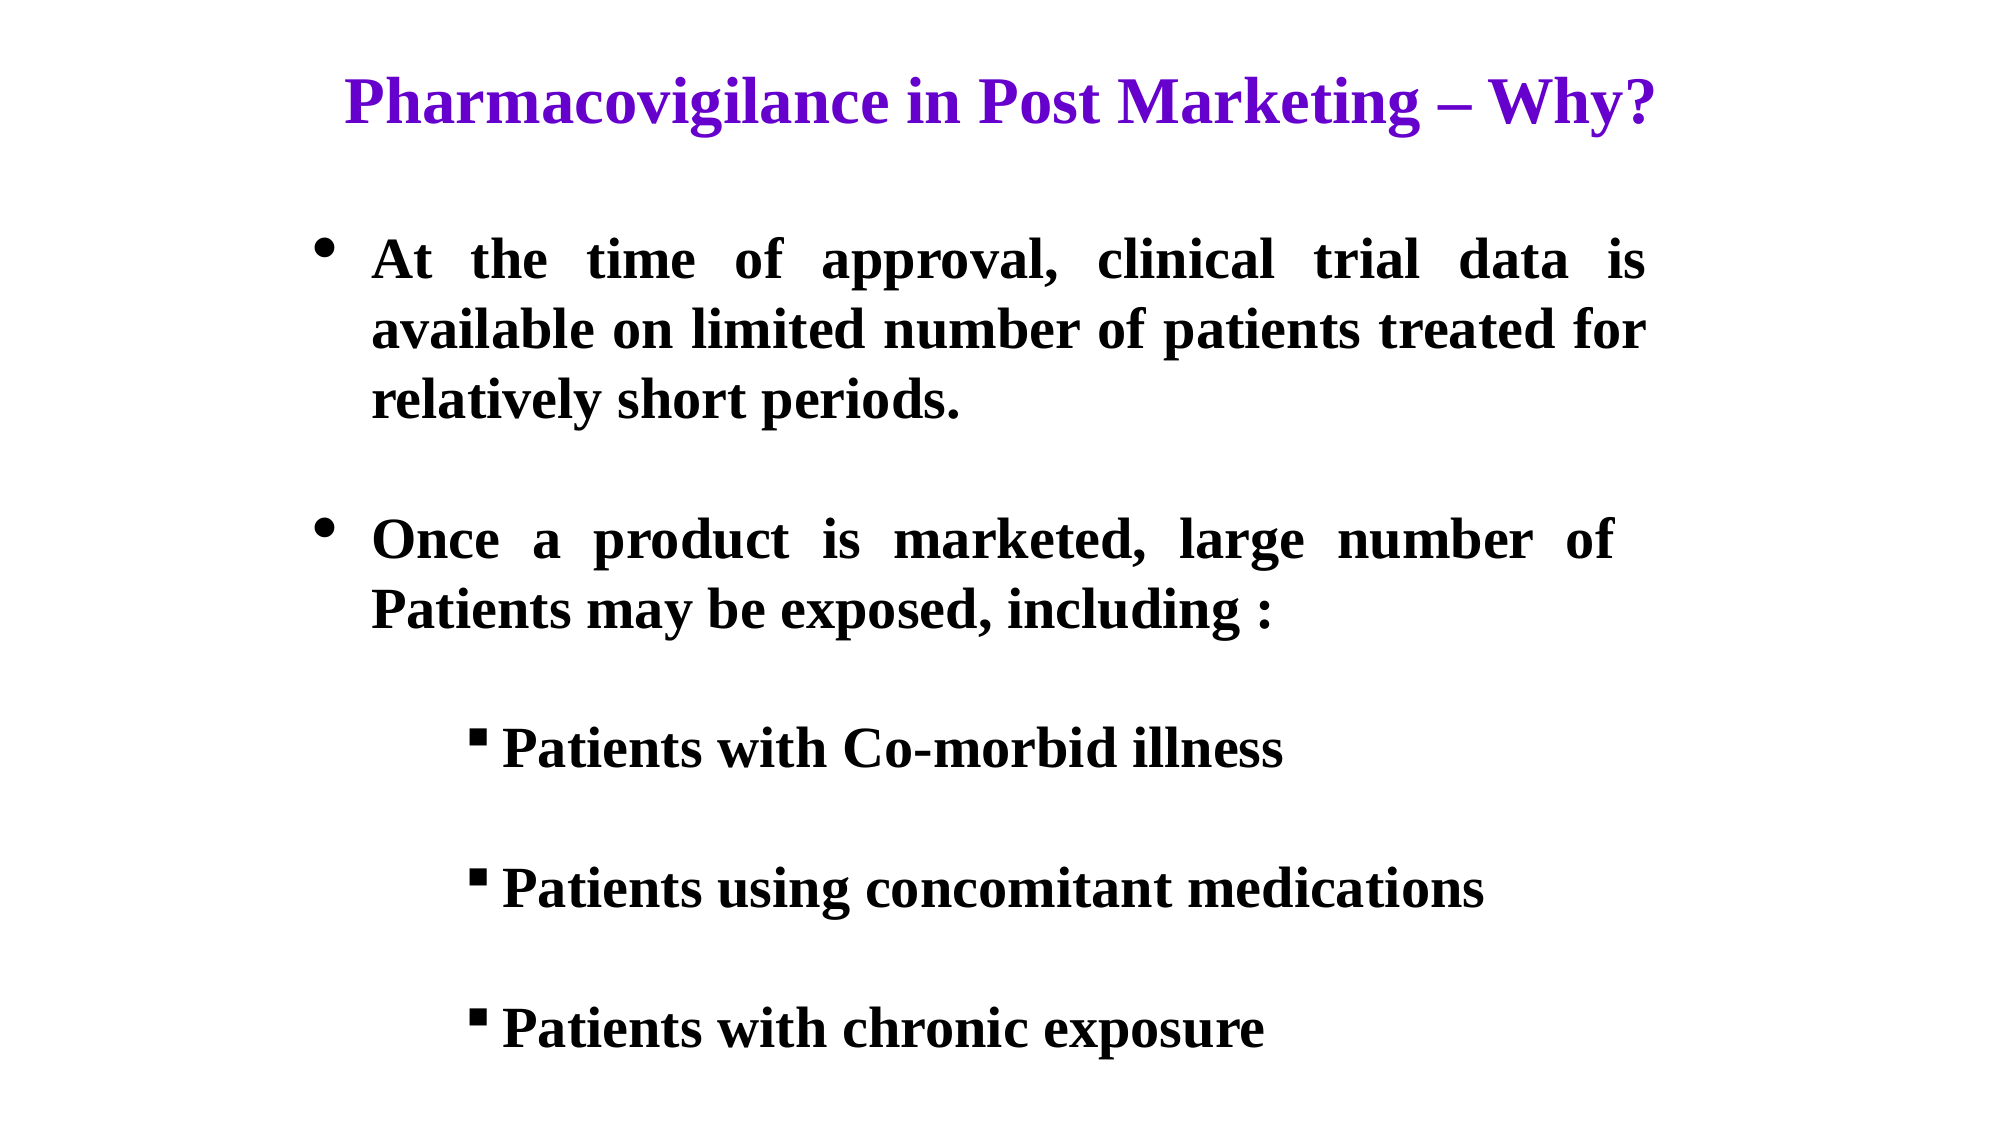

Pharmacovigilance in Post Marketing – Why?
At the time of approval, clinical trial data is available on limited number of patients treated for relatively short periods.
Once a product is marketed, large number of Patients may be exposed, including :
Patients with Co-morbid illness
Patients using concomitant medications
Patients with chronic exposure